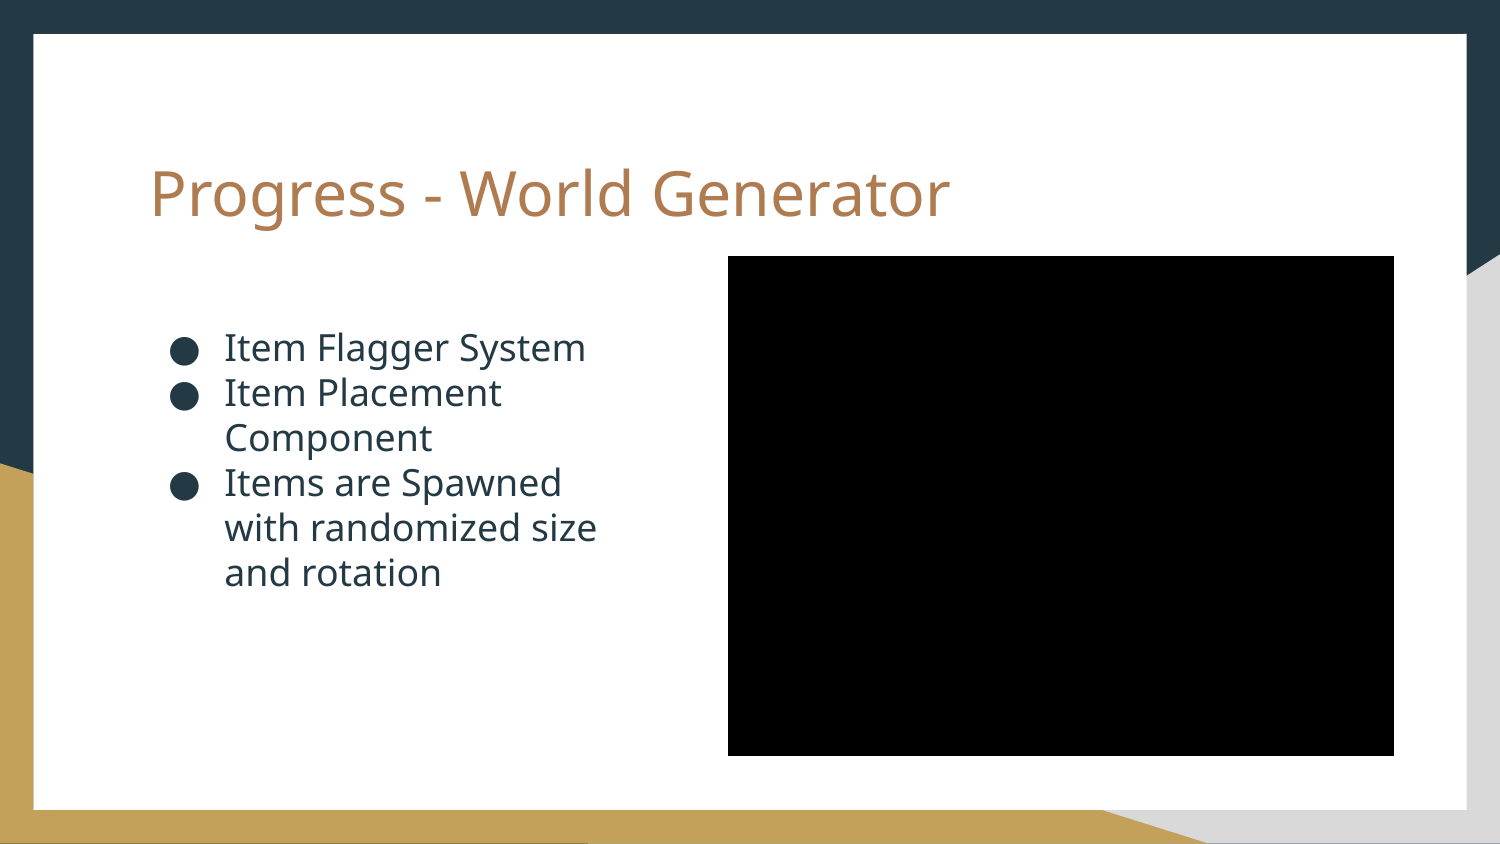

# Progress - World Generator
Item Flagger System
Item Placement Component
Items are Spawned with randomized size and rotation